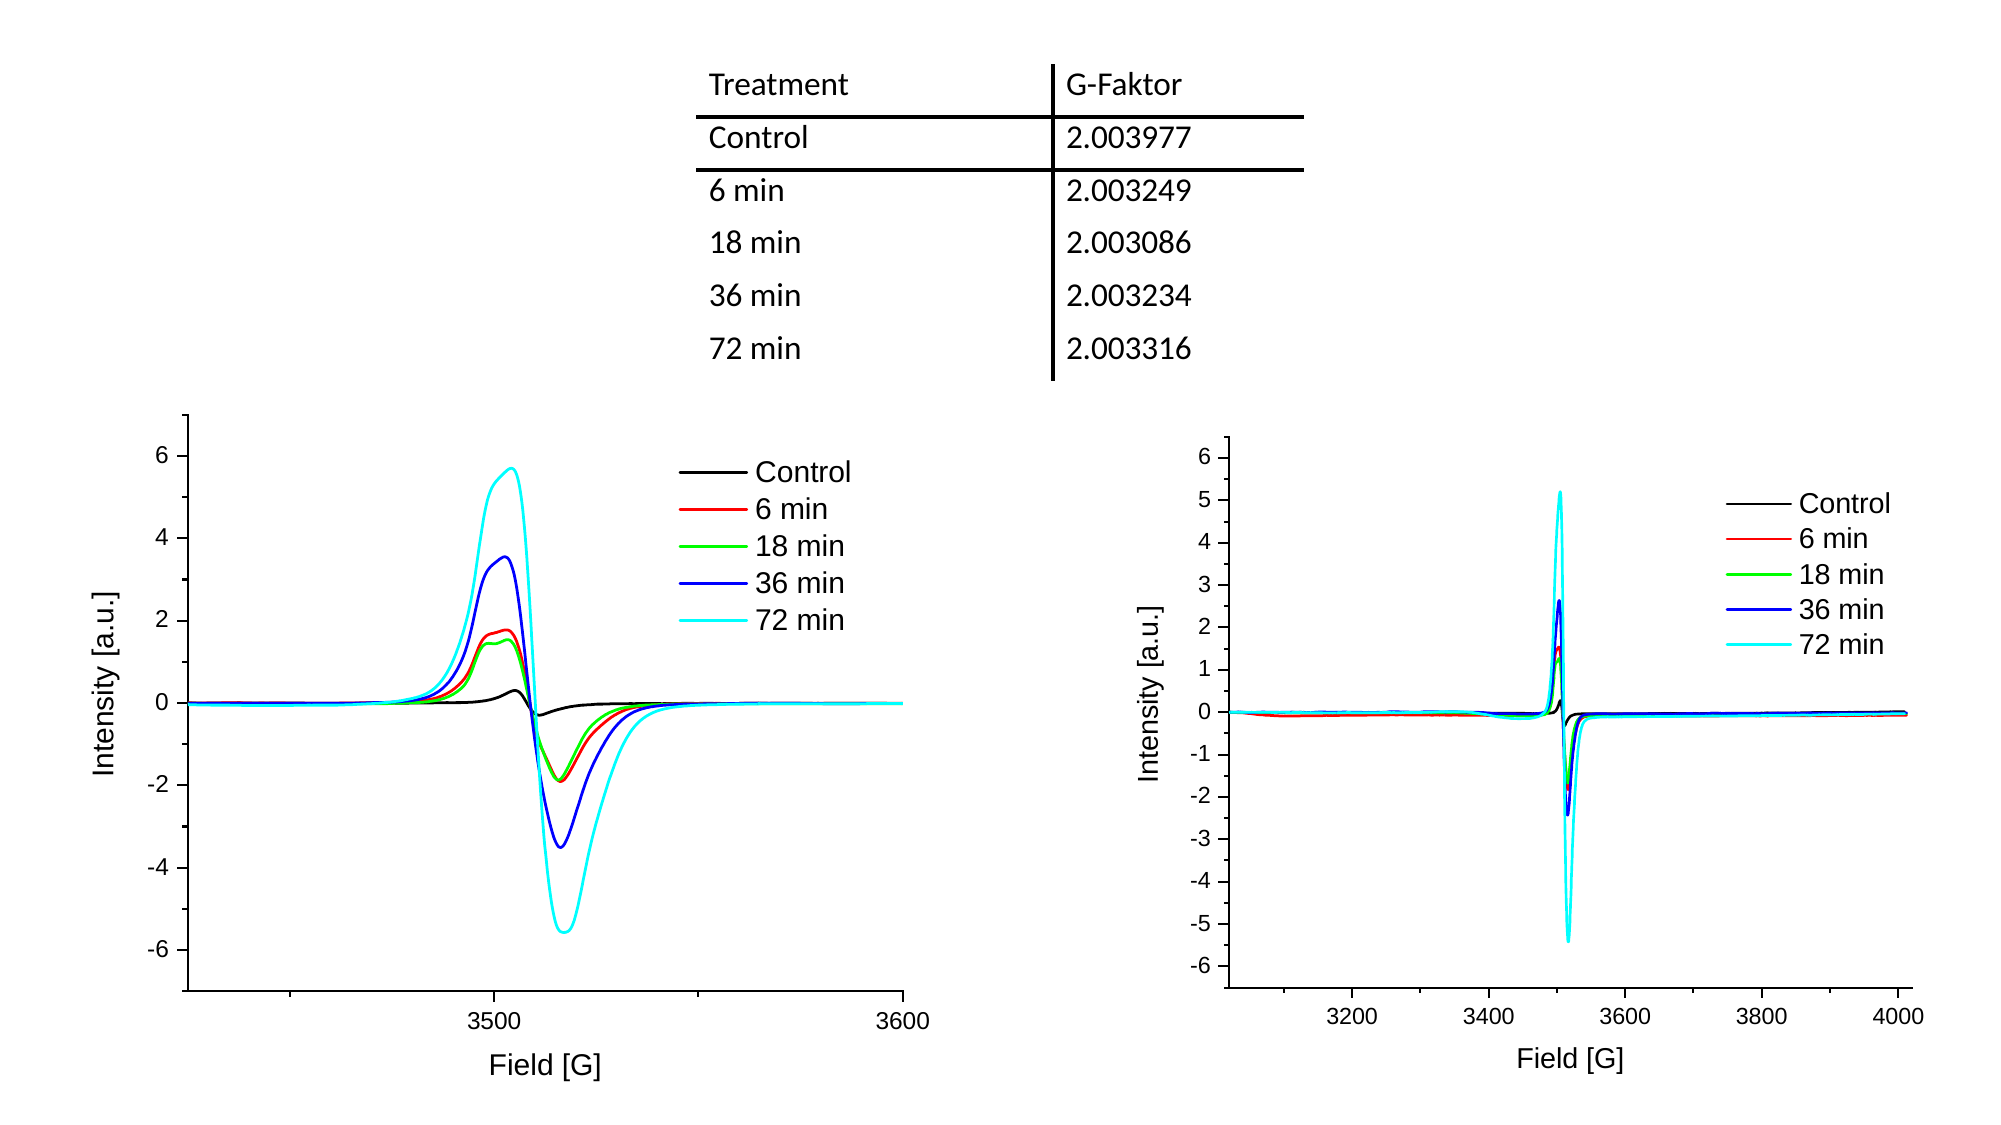

| Treatment | G-Faktor |
| --- | --- |
| Control | 2.003977 |
| 6 min | 2.003249 |
| 18 min | 2.003086 |
| 36 min | 2.003234 |
| 72 min | 2.003316 |